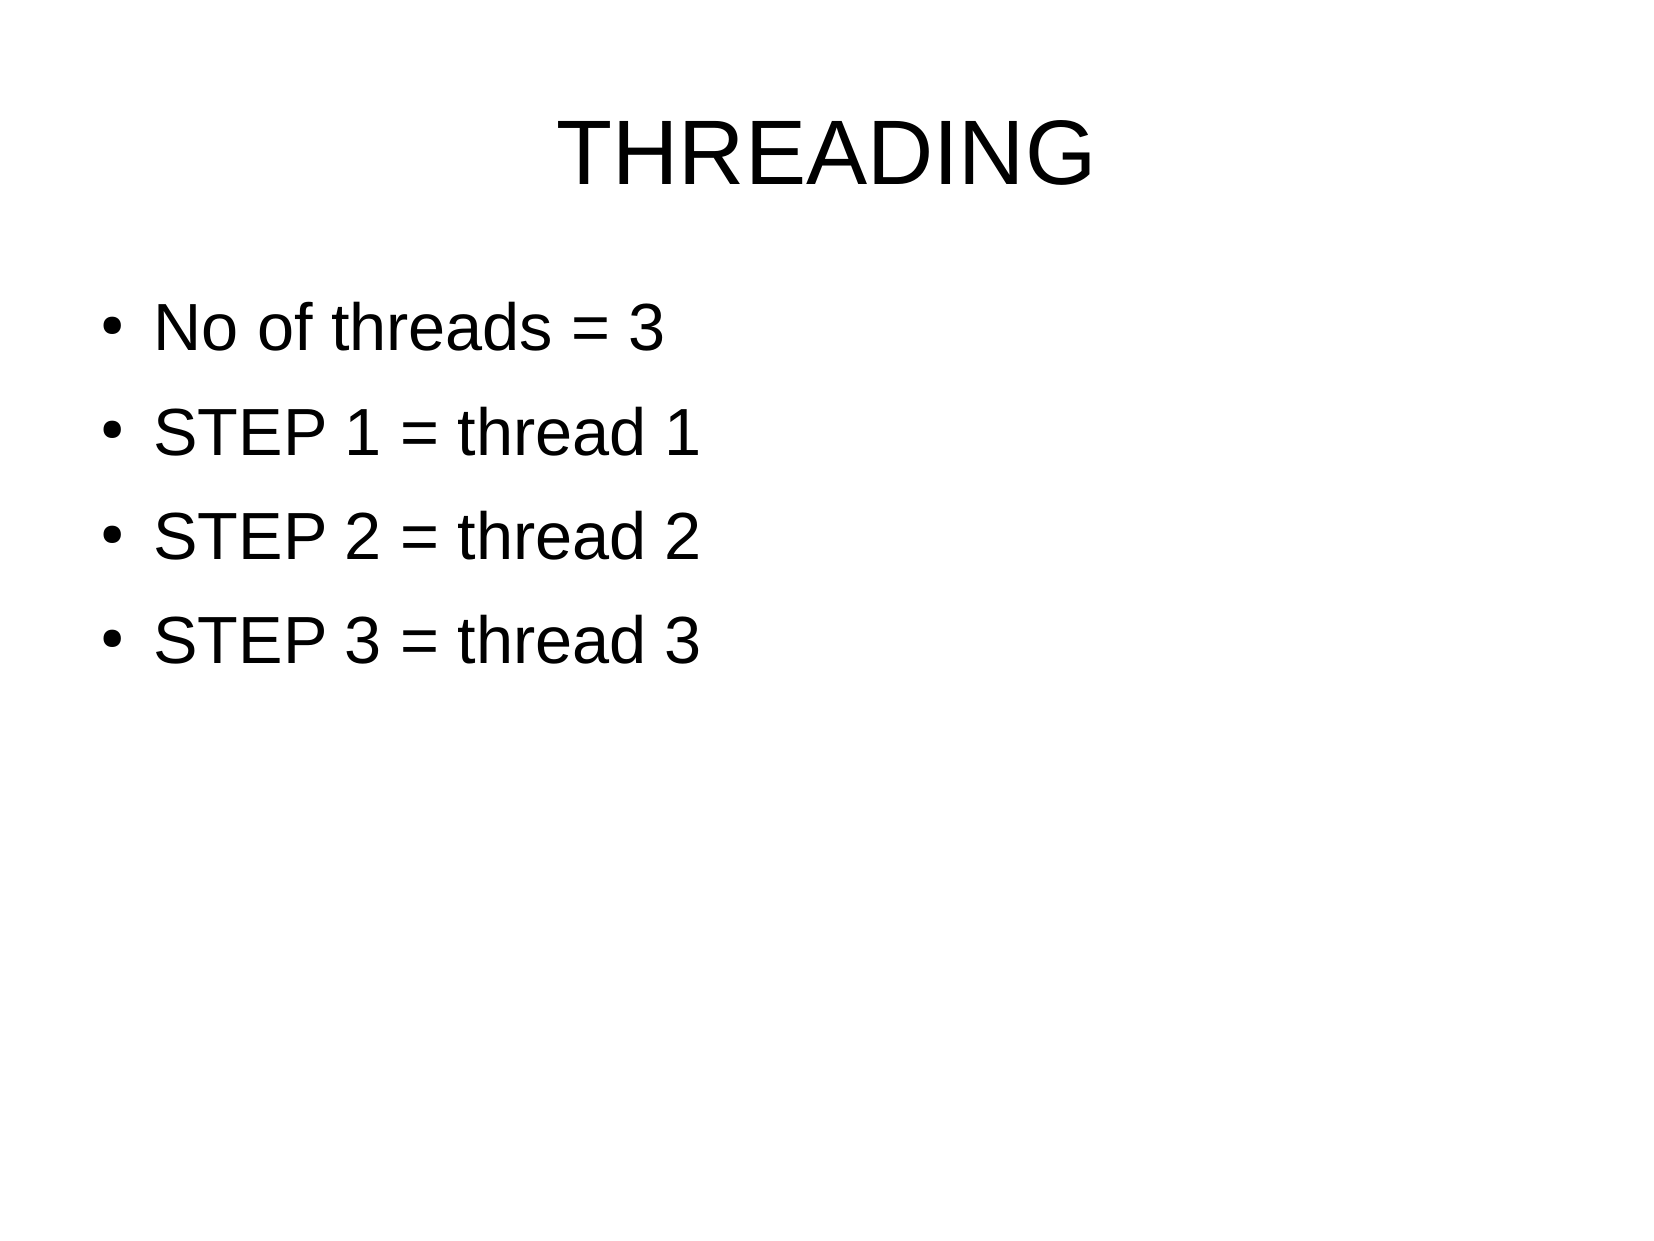

# THREADING
No of threads = 3
STEP 1 = thread 1
STEP 2 = thread 2
STEP 3 = thread 3